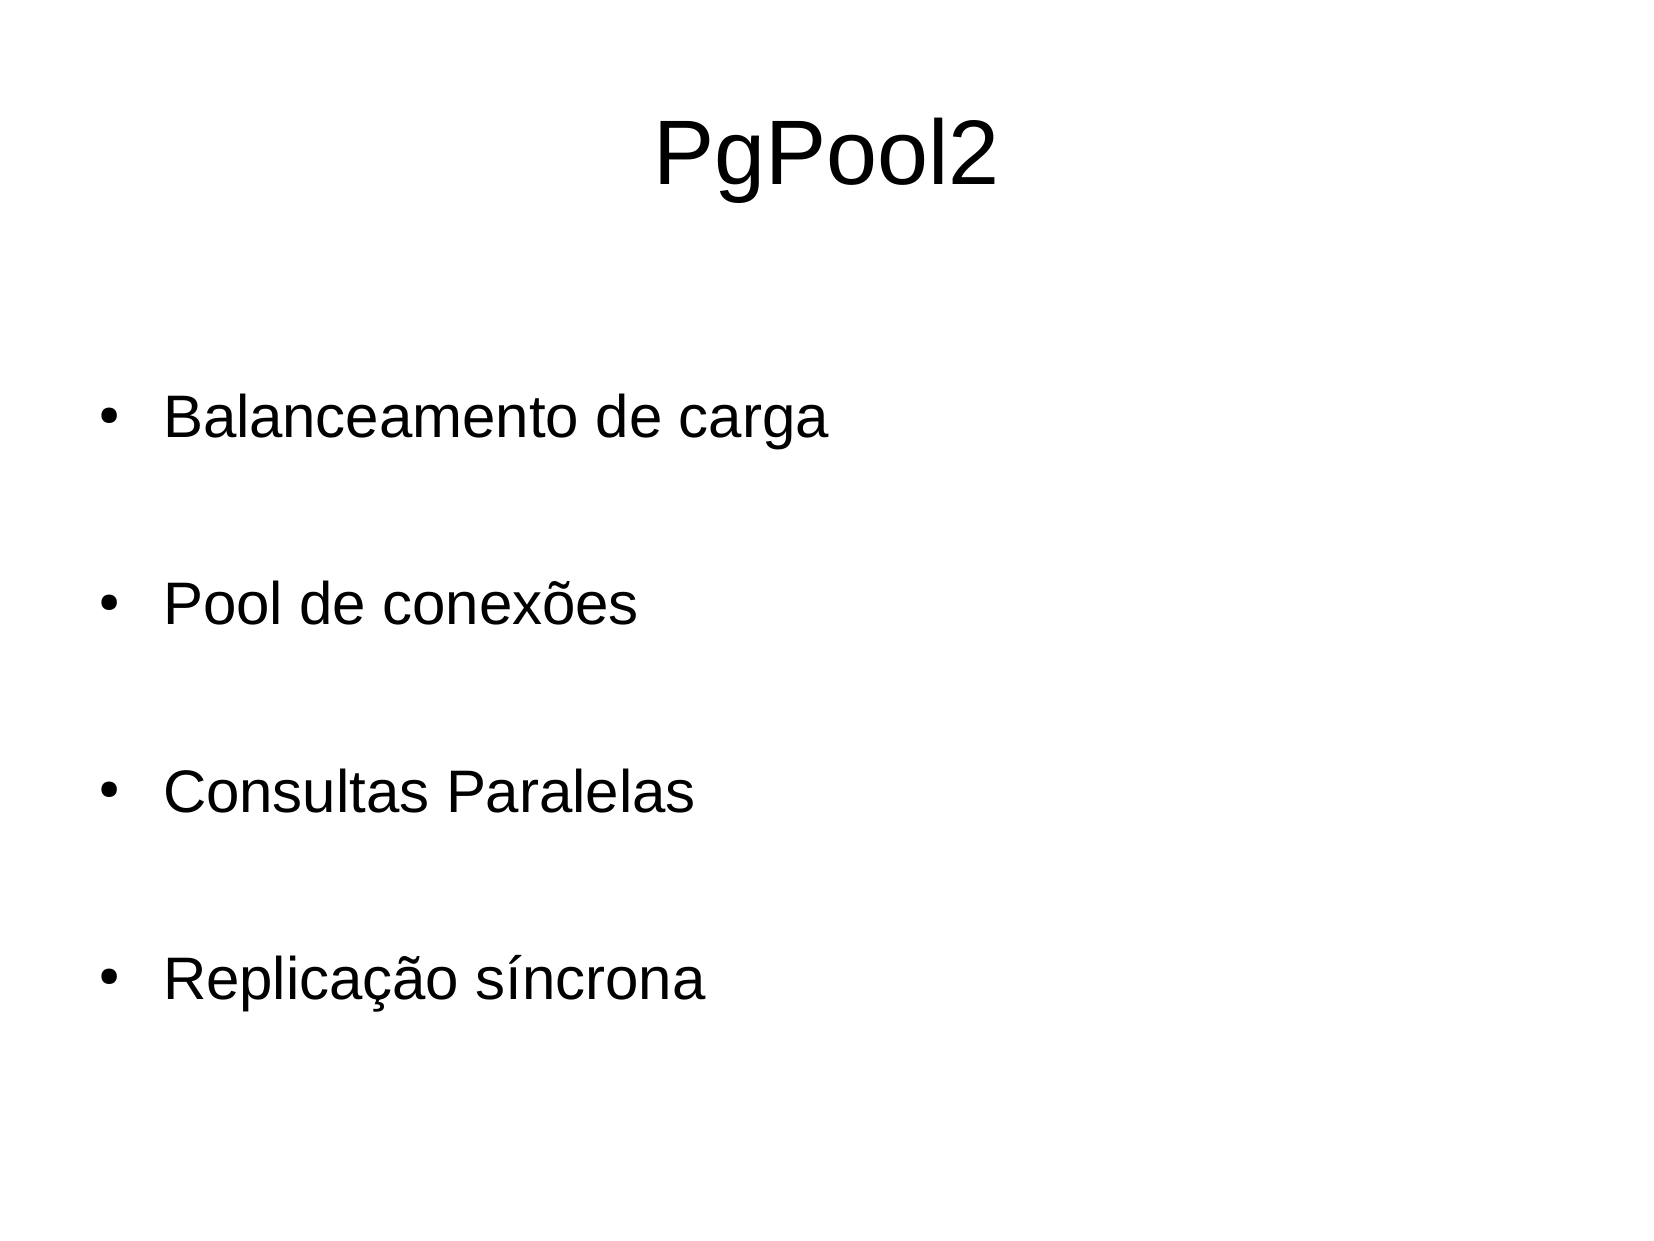

# PgPool2
 Balanceamento de carga
 Pool de conexões
 Consultas Paralelas
 Replicação síncrona